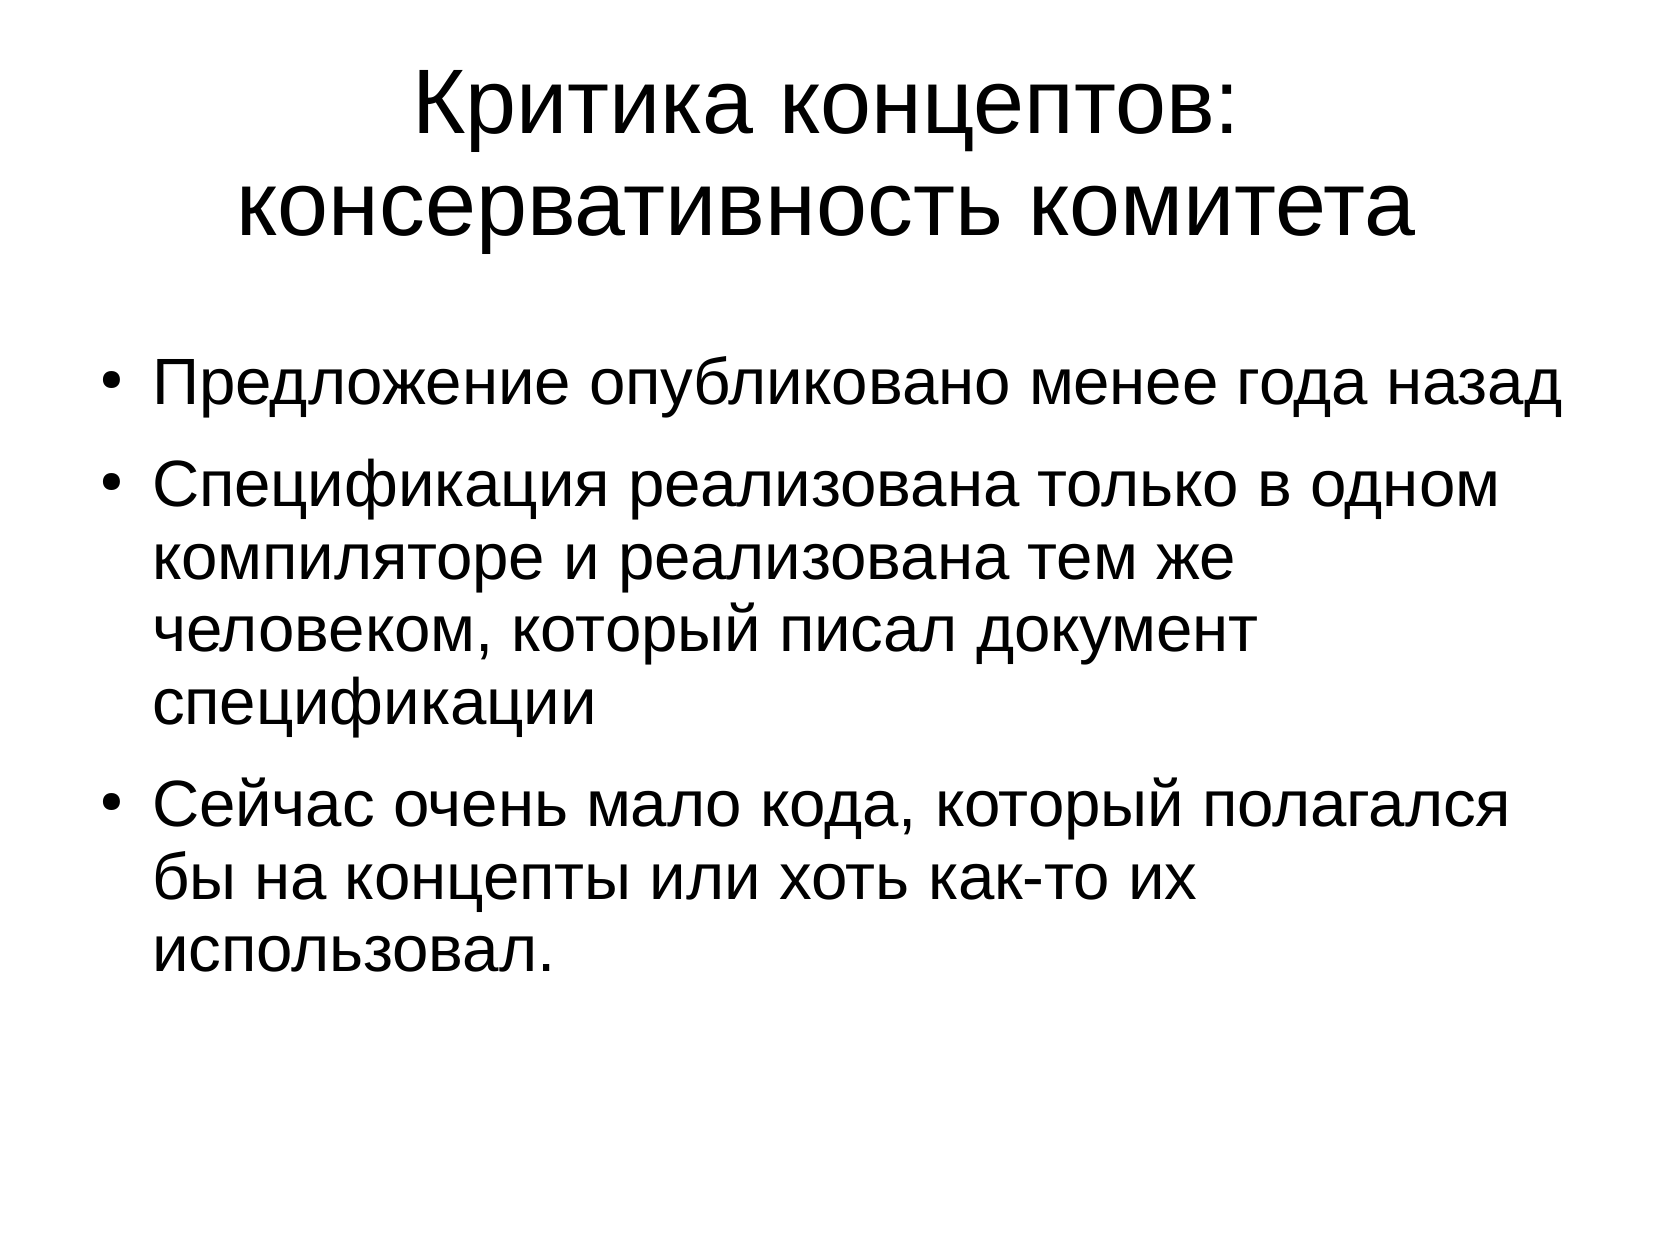

# Критика концептов: консервативность комитета
Предложение опубликовано менее года назад
Спецификация реализована только в одном компиляторе и реализована тем же человеком, который писал документ спецификации
Сейчас очень мало кода, который полагался бы на концепты или хоть как-то их использовал.